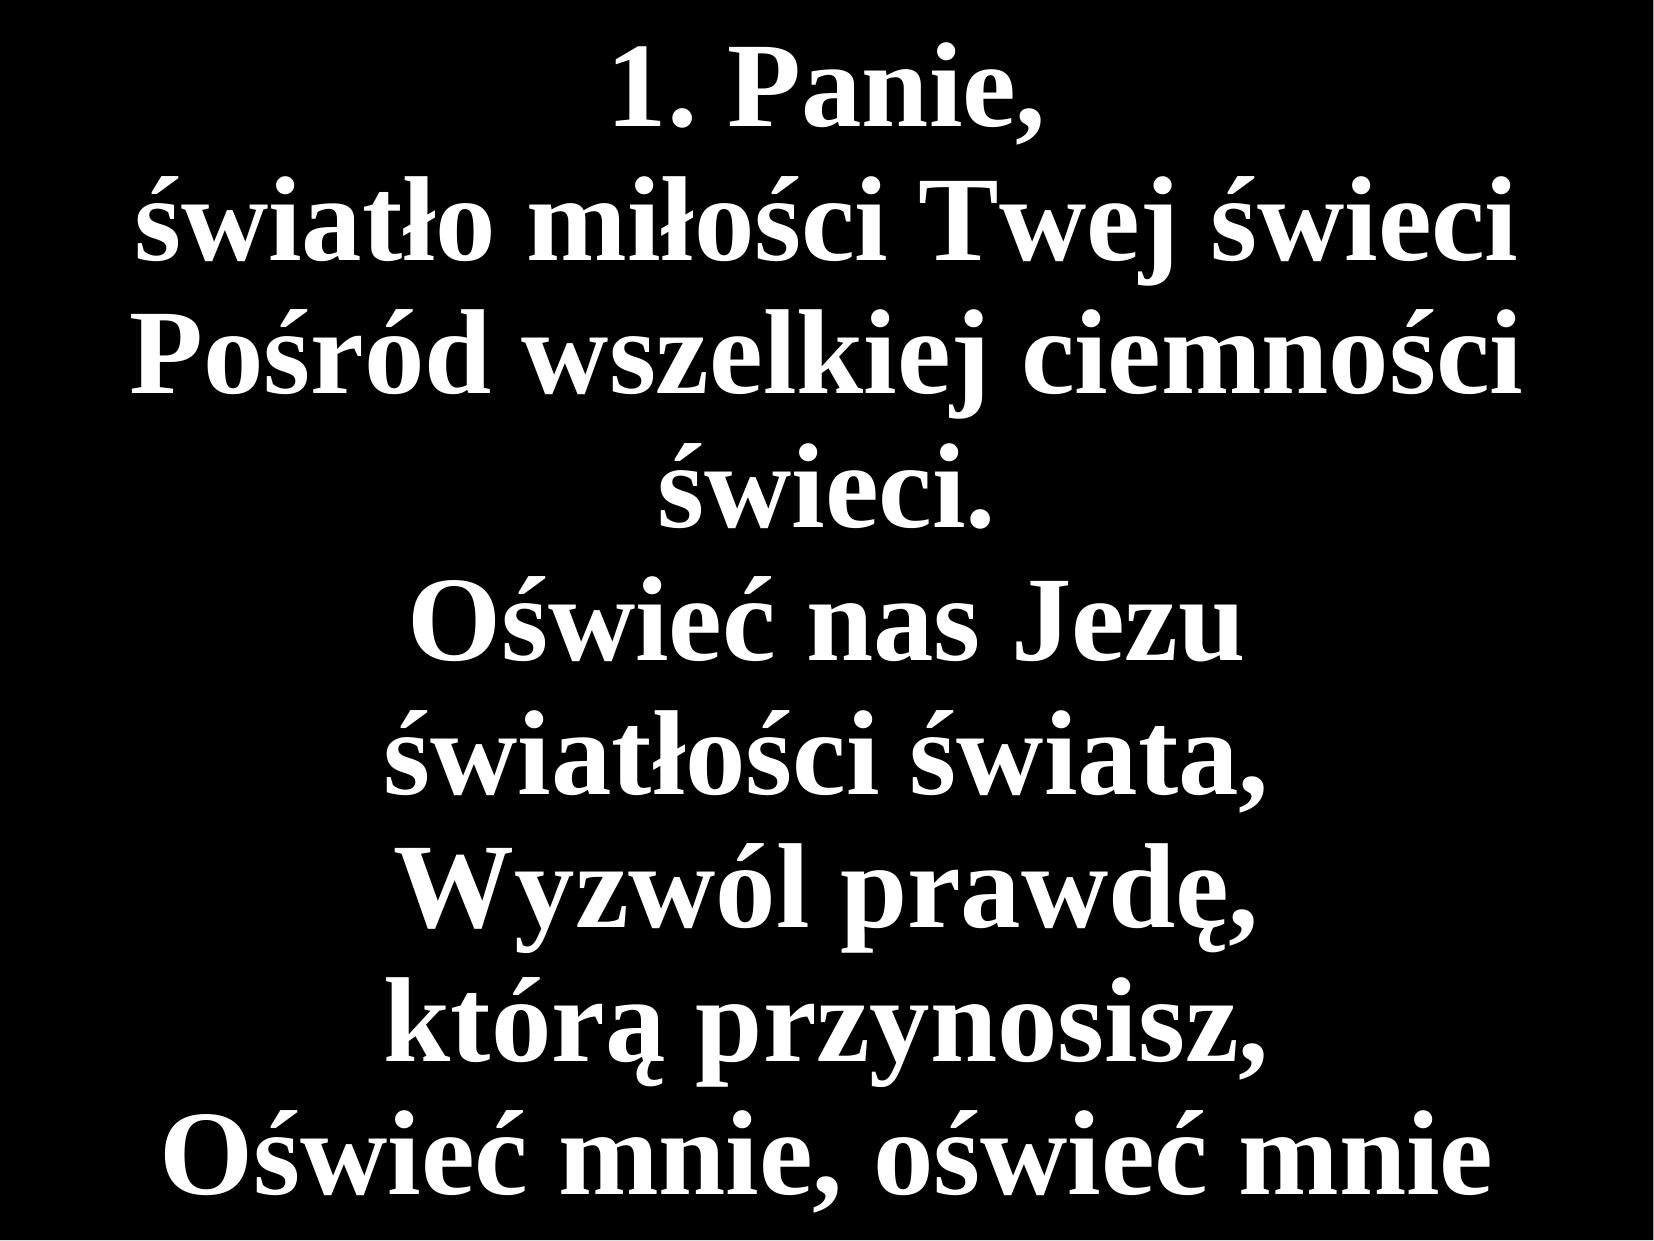

# 1. Panie, światło miłości Twej świeci Pośród wszelkiej ciemności świeci. Oświeć nas Jezu światłości świata, Wyzwól prawdę, którą przynosisz, Oświeć mnie, oświeć mnie